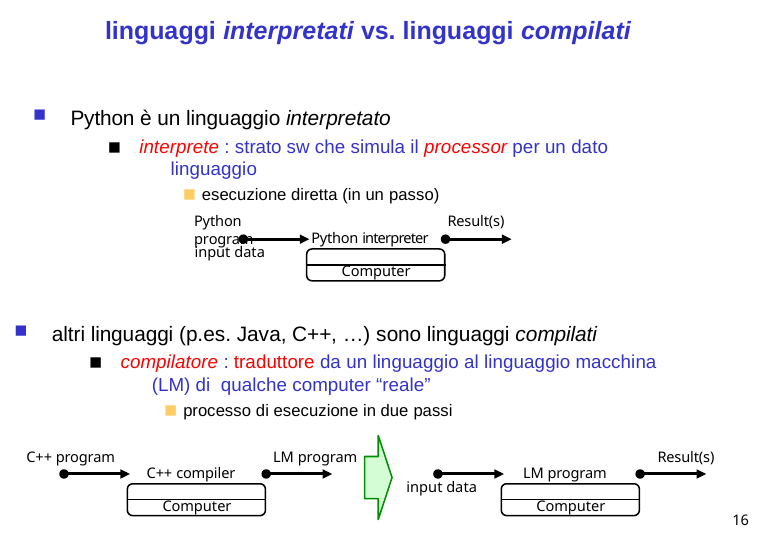

# linguaggi interpretati vs. linguaggi compilati
Python è un linguaggio interpretato
interprete : strato sw che simula il processor per un dato linguaggio
esecuzione diretta (in un passo)
Python program
Result(s)
Python interpreter
Computer
input data
altri linguaggi (p.es. Java, C++, …) sono linguaggi compilati
compilatore : traduttore da un linguaggio al linguaggio macchina (LM) di qualche computer “reale”
processo di esecuzione in due passi
C++ program	LM program	Result(s)
C++ compiler
Computer
LM program
Computer
input data
16